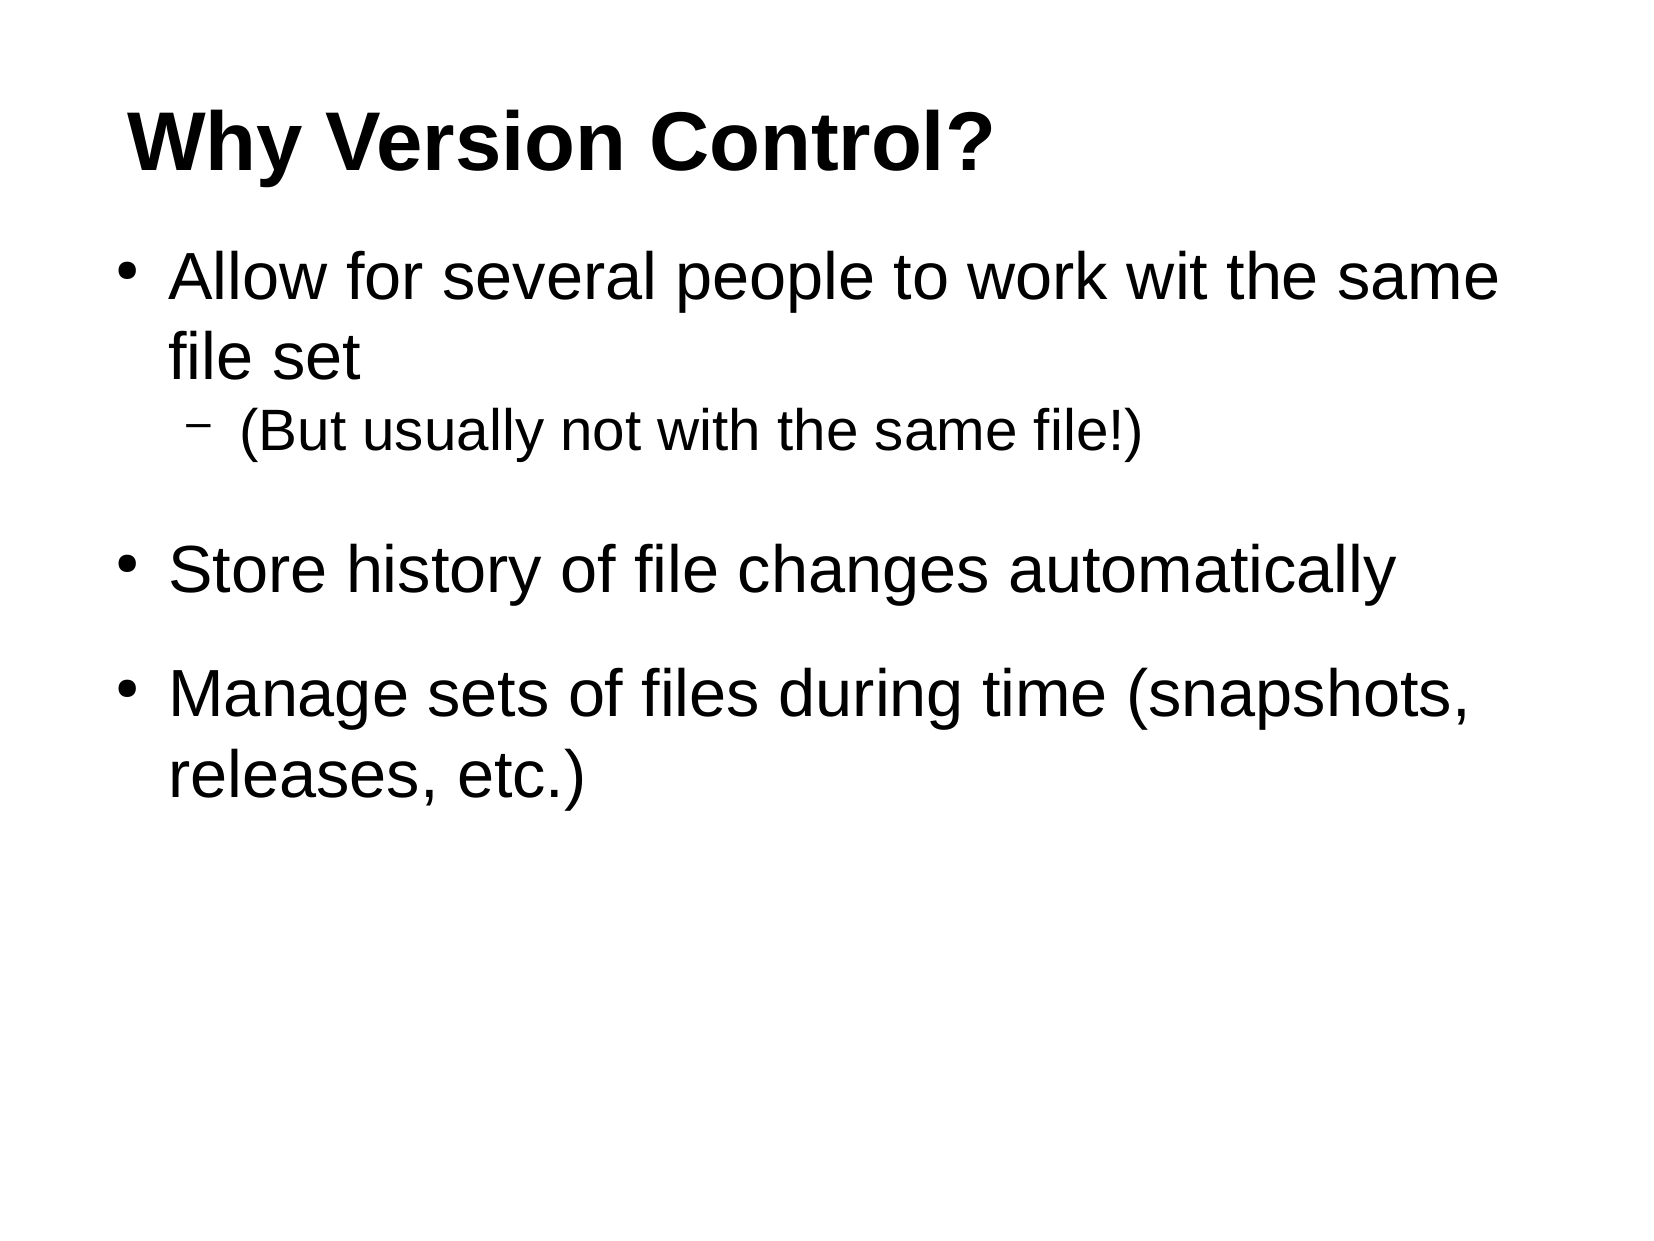

# Why Version Control?
Allow for several people to work wit the same file set
(But usually not with the same file!)
Store history of file changes automatically
Manage sets of files during time (snapshots, releases, etc.)